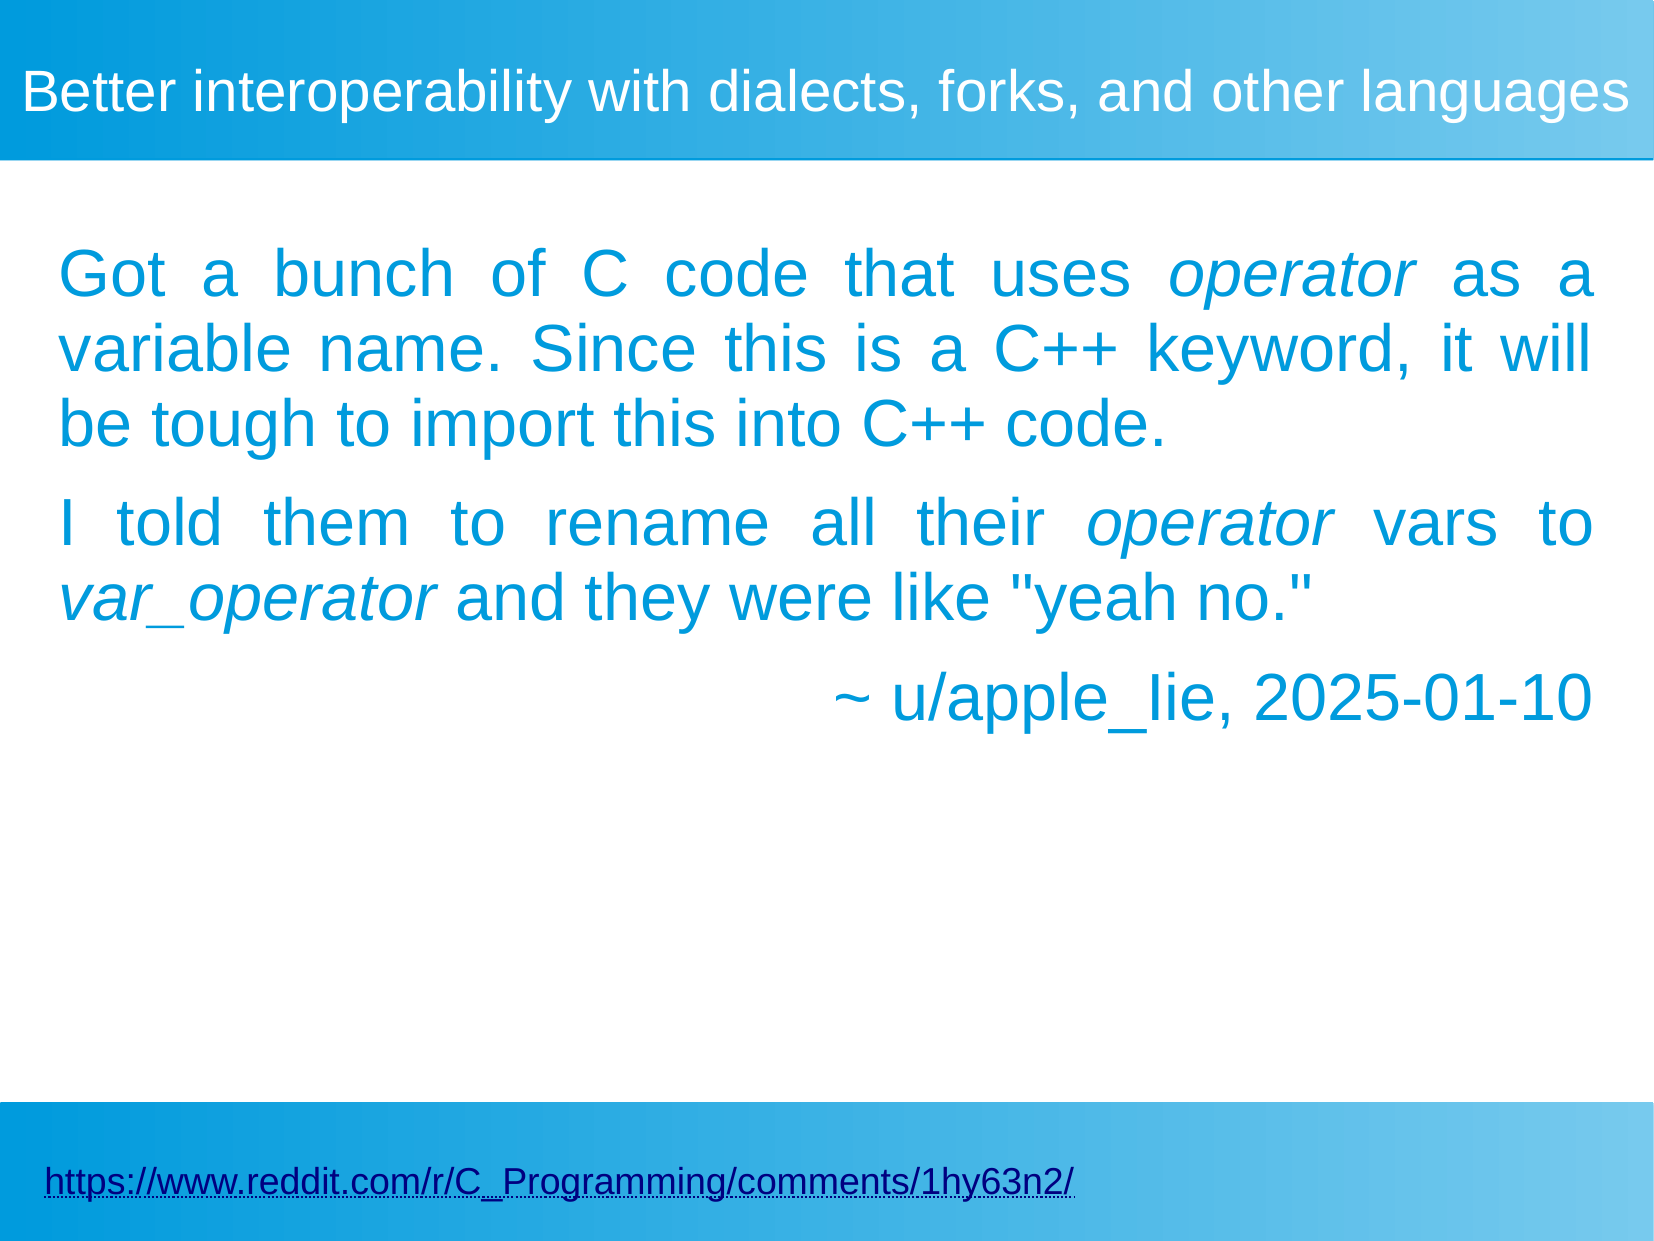

# Better interoperability with dialects, forks, and other languages
Got a bunch of C code that uses operator as a variable name. Since this is a C++ keyword, it will be tough to import this into C++ code.
I told them to rename all their operator vars to var_operator and they were like "yeah no."
~ u/apple_Iie, 2025-01-10
https://www.reddit.com/r/C_Programming/comments/1hy63n2/